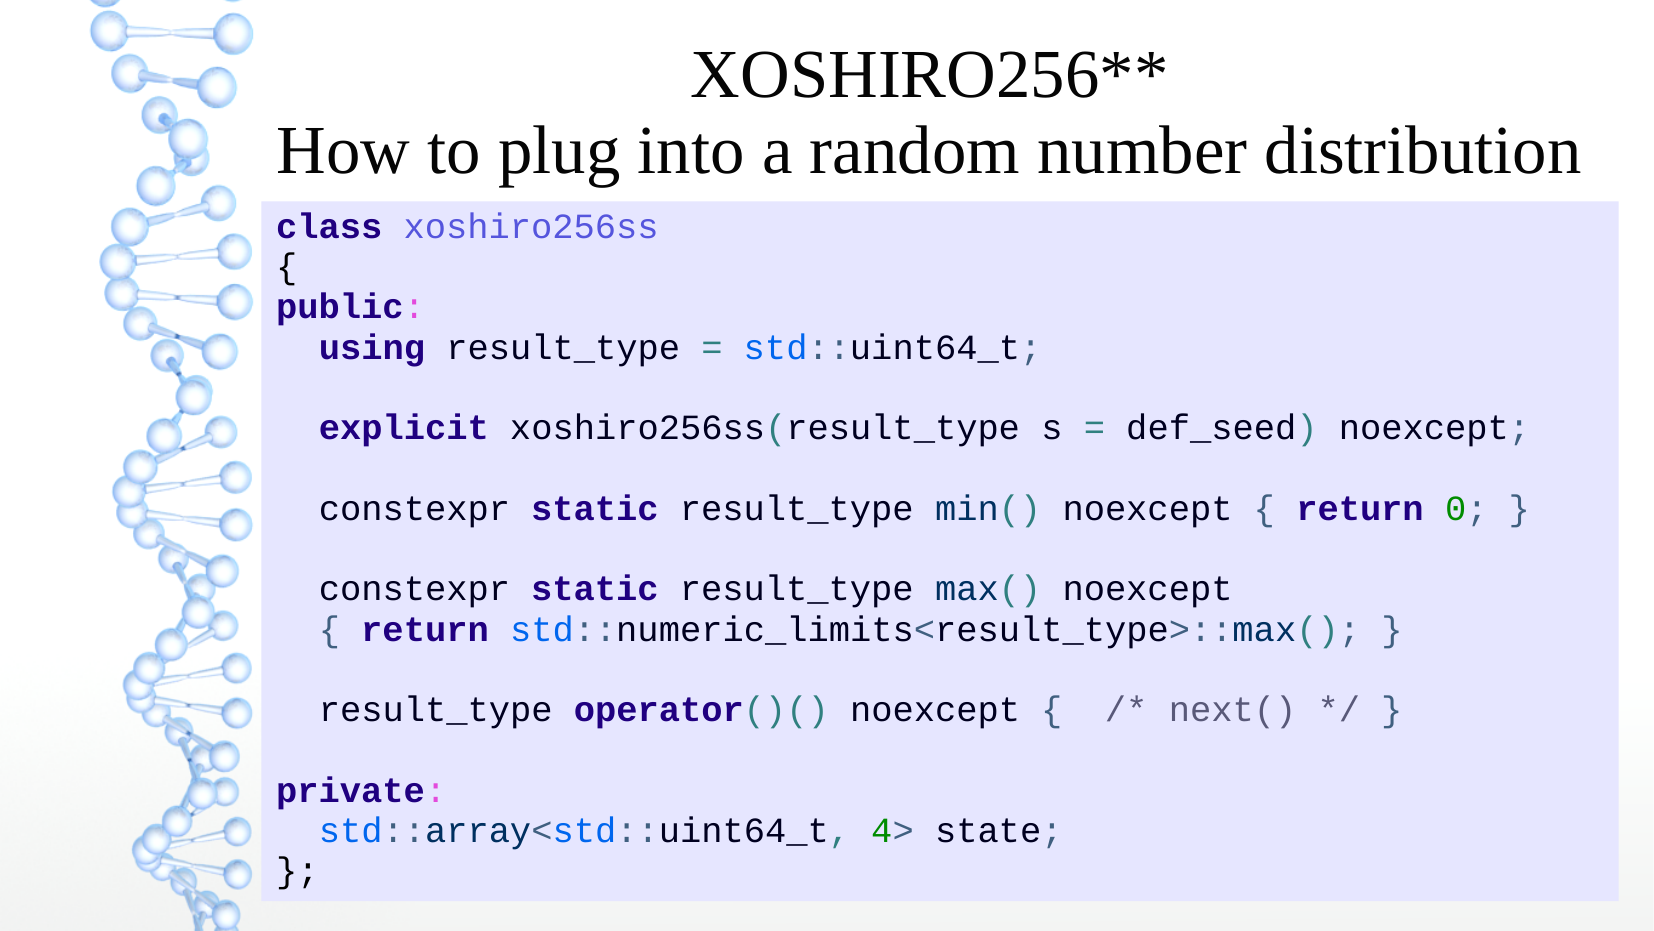

# XOSHIRO256** How to plug into a random number distribution
class xoshiro256ss
{
public:
 using result_type = std::uint64_t;
 explicit xoshiro256ss(result_type s = def_seed) noexcept;
 constexpr static result_type min() noexcept { return 0; }
 constexpr static result_type max() noexcept
 { return std::numeric_limits<result_type>::max(); }
 result_type operator()() noexcept { /* next() */ }
private:
 std::array<std::uint64_t, 4> state;
};
17